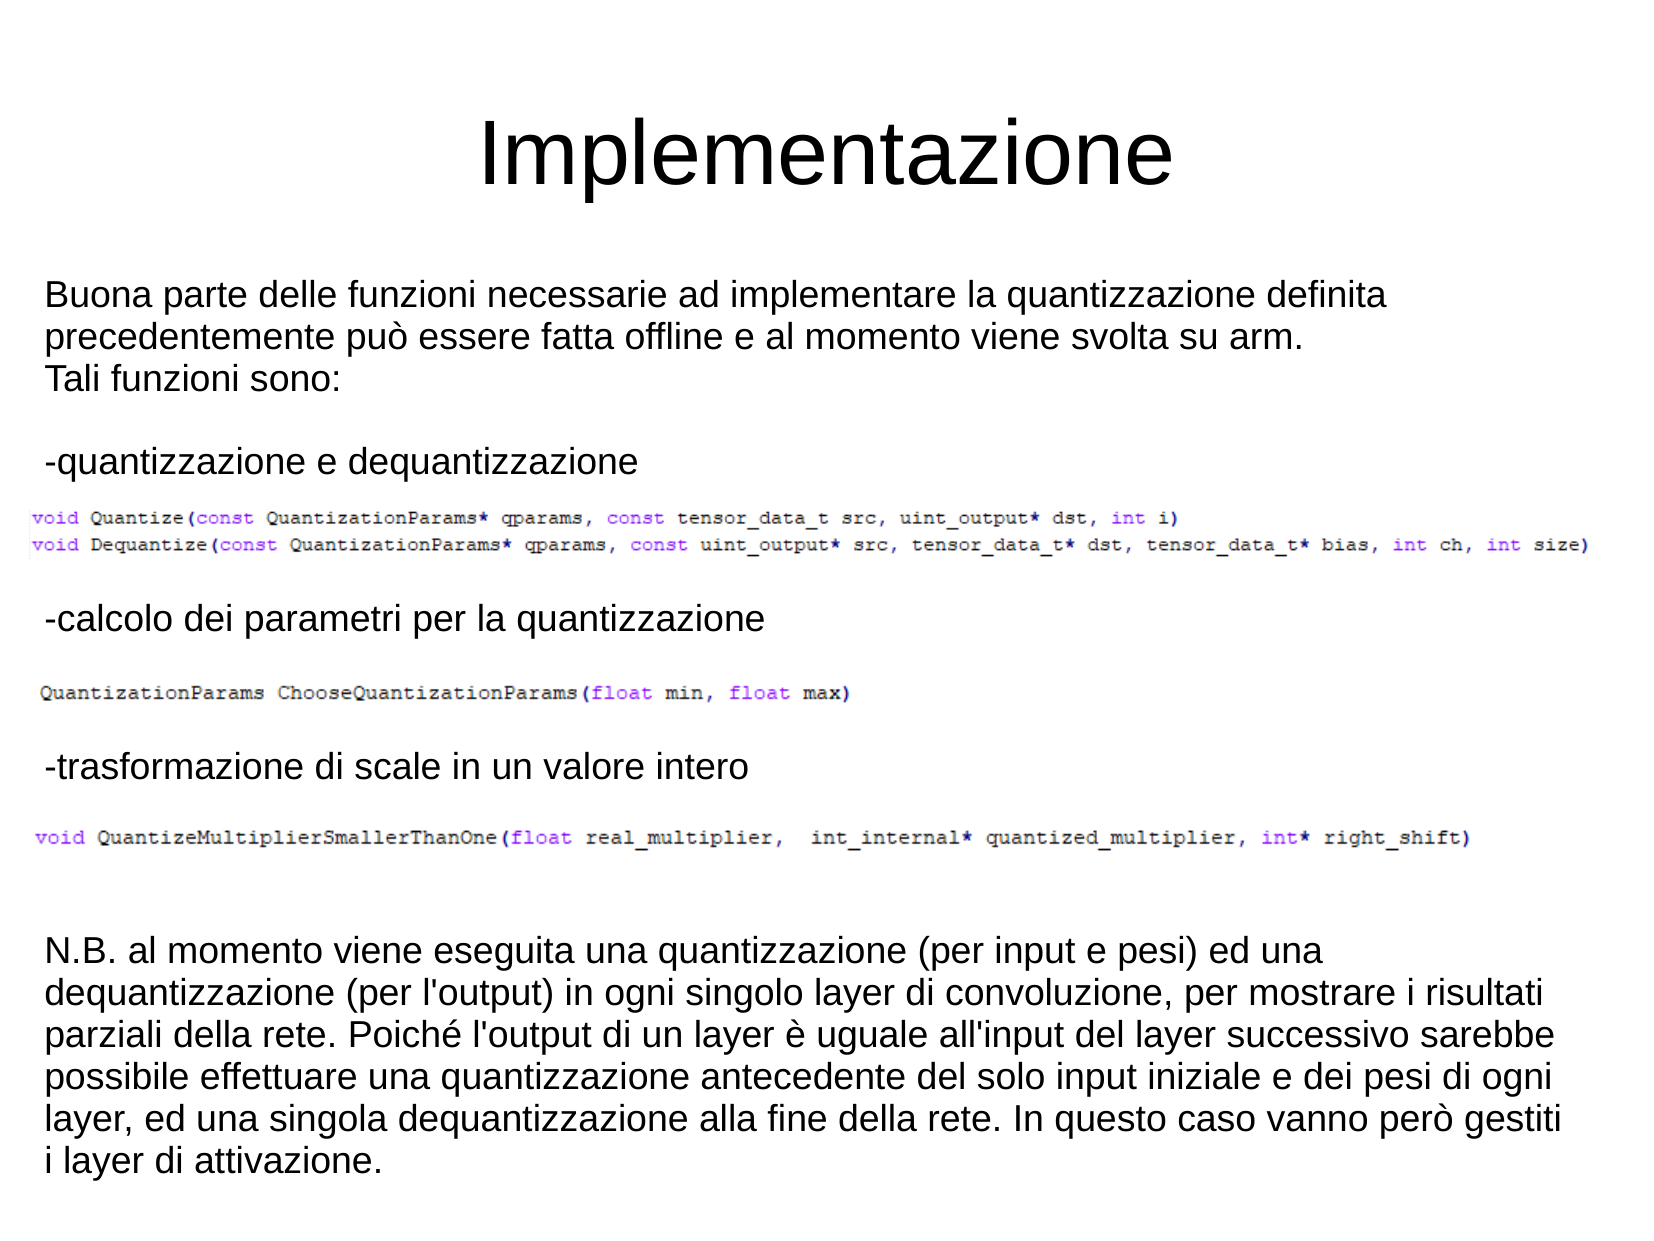

# Implementazione
Buona parte delle funzioni necessarie ad implementare la quantizzazione definita precedentemente può essere fatta offline e al momento viene svolta su arm.
Tali funzioni sono:
-quantizzazione e dequantizzazione
-calcolo dei parametri per la quantizzazione
-trasformazione di scale in un valore intero
N.B. al momento viene eseguita una quantizzazione (per input e pesi) ed una dequantizzazione (per l'output) in ogni singolo layer di convoluzione, per mostrare i risultati parziali della rete. Poiché l'output di un layer è uguale all'input del layer successivo sarebbe possibile effettuare una quantizzazione antecedente del solo input iniziale e dei pesi di ogni layer, ed una singola dequantizzazione alla fine della rete. In questo caso vanno però gestiti i layer di attivazione.